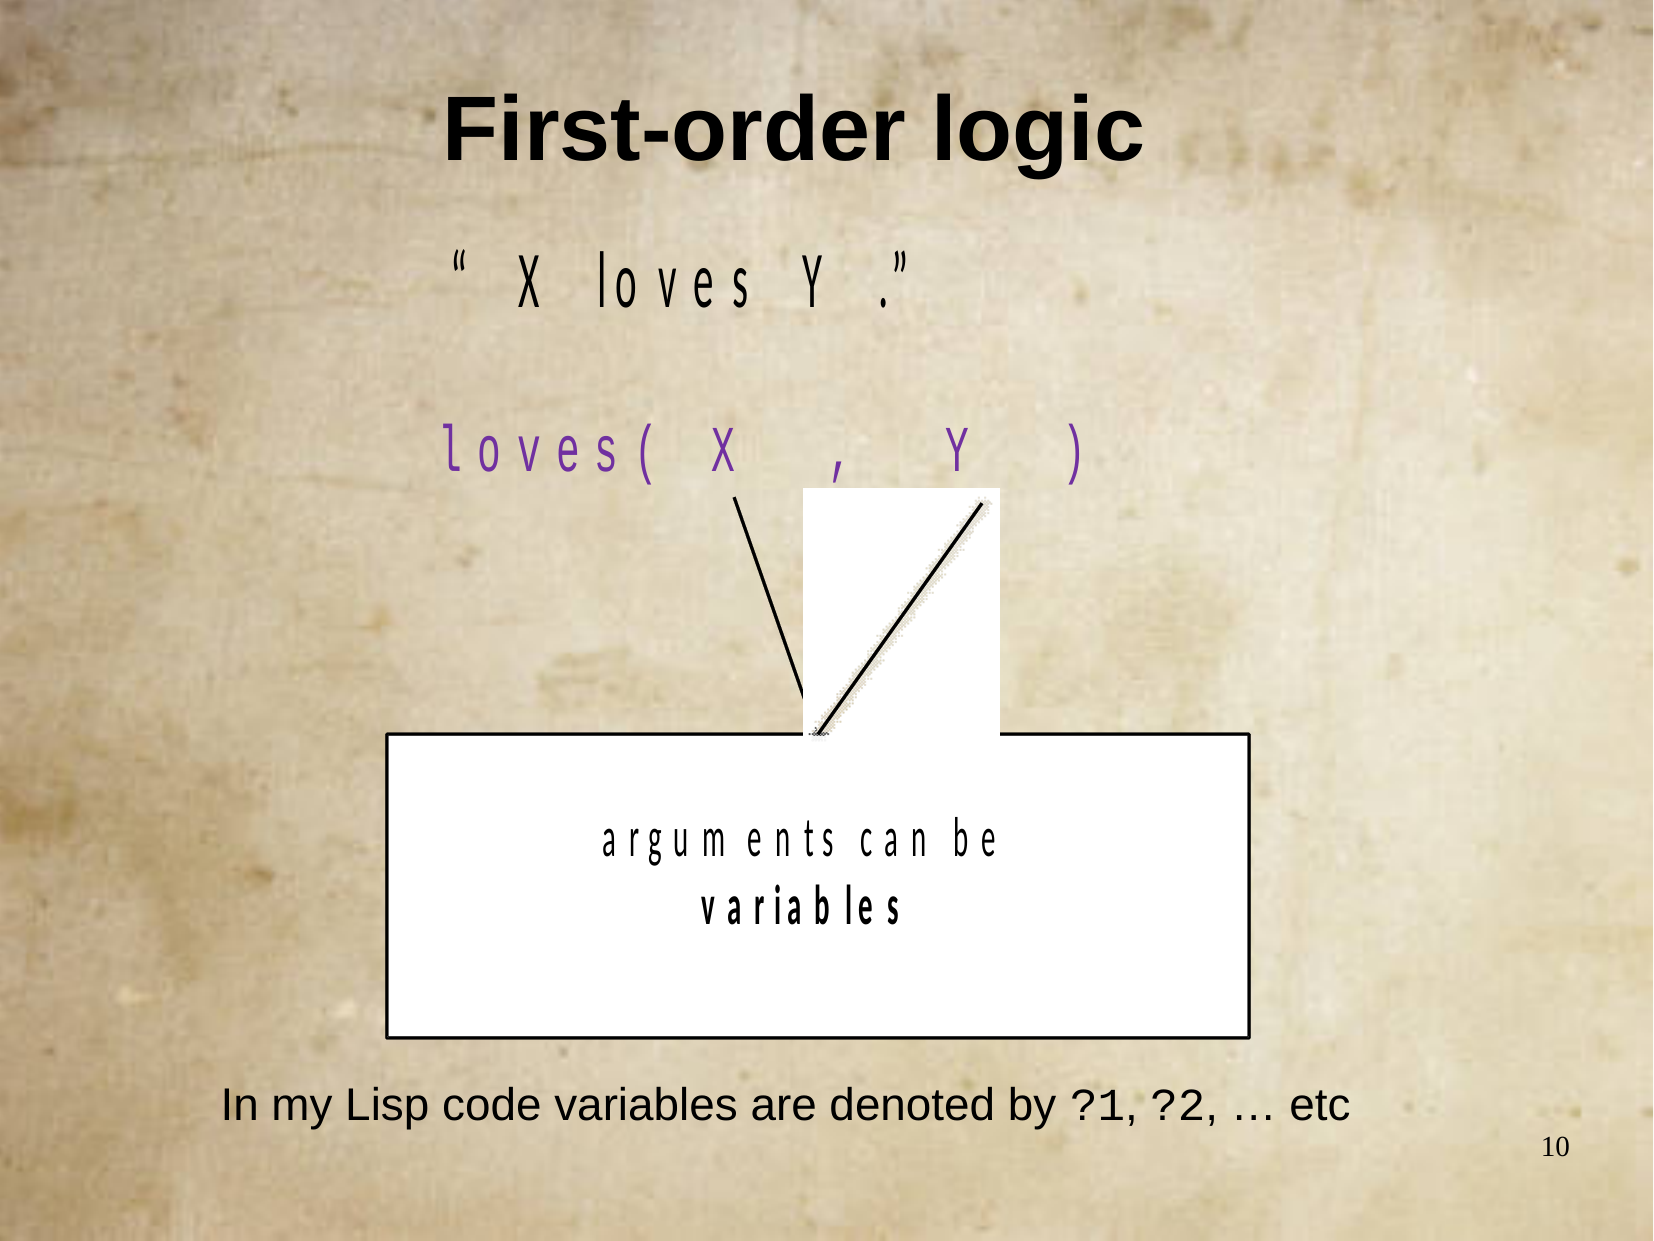

# First-order logic
In my Lisp code variables are denoted by ?1, ?2, … etc
10